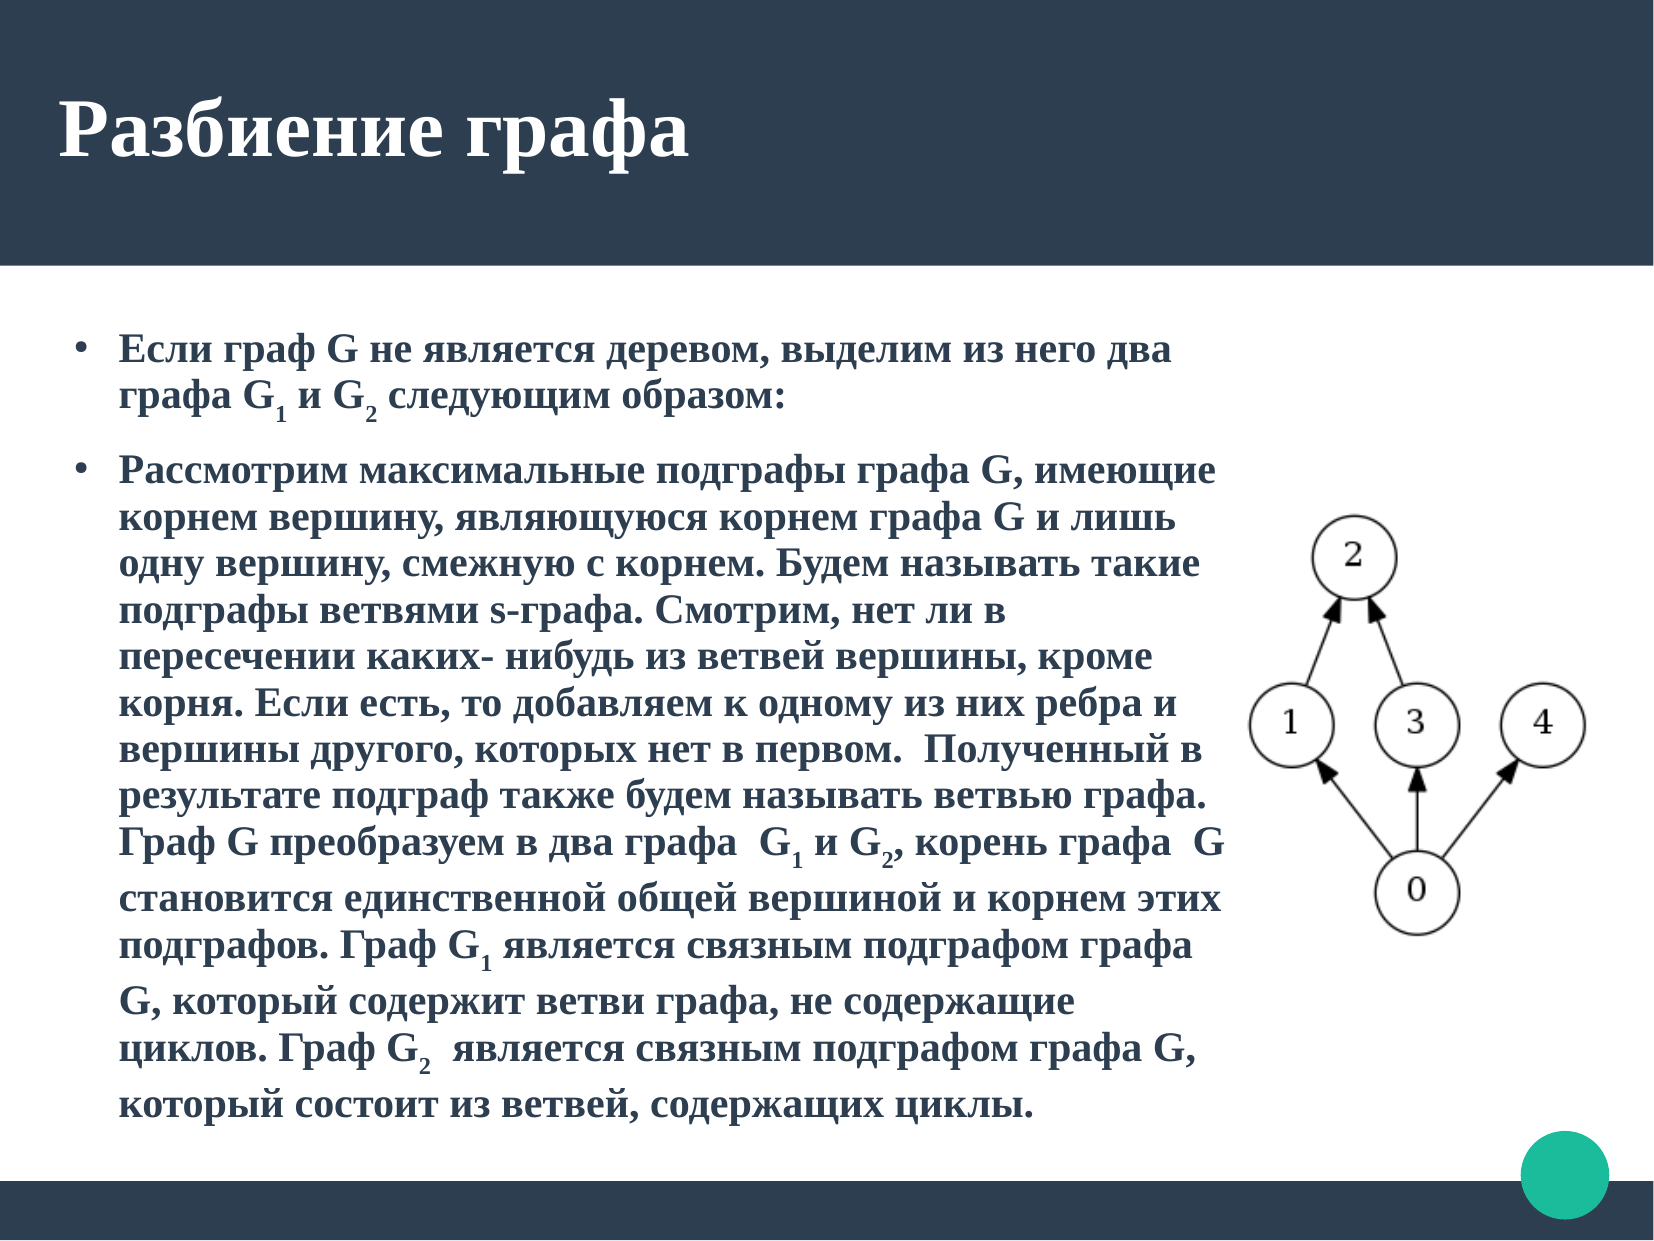

# Разбиение графа
Если граф G не является деревом, выделим из него два графа G1 и G2 следующим образом:
Рассмотрим максимальные подграфы графа G, имеющие корнем вершину, являющуюся корнем графа G и лишь одну вершину, смежную с корнем. Будем называть такие подграфы ветвями s-графа. Смотрим, нет ли в пересечении каких- нибудь из ветвей вершины, кроме корня. Если есть, то добавляем к одному из них ребра и вершины другого, которых нет в первом. Полученный в результате подграф также будем называть ветвью графа. Граф G преобразуем в два графа G1 и G2, корень графа G становится единственной общей вершиной и корнем этих подграфов. Граф G1 является связным подграфом графа G, который содержит ветви графа, не содержащие циклов. Граф G2 является связным подграфом графа G, который состоит из ветвей, содержащих циклы.